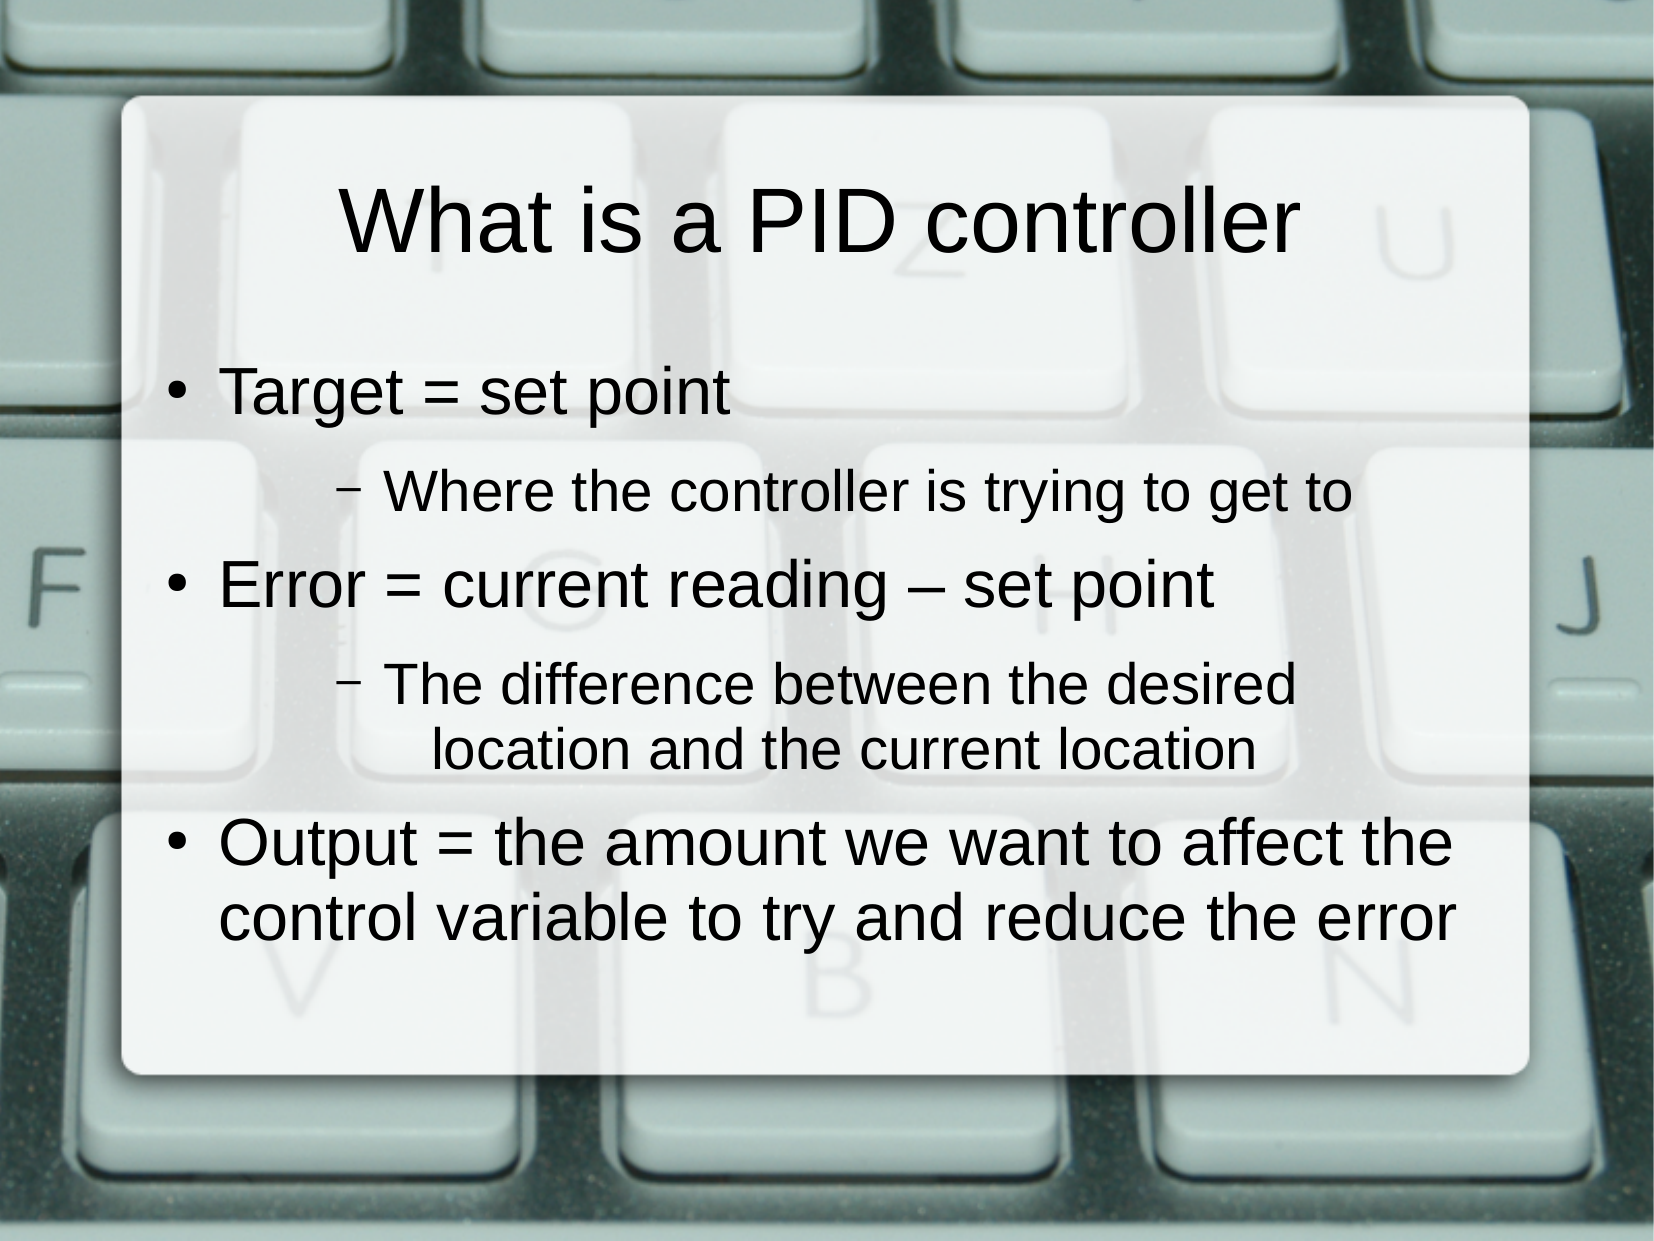

# What is a PID controller
Target = set point
Where the controller is trying to get to
Error = current reading – set point
The difference between the desired location and the current location
Output = the amount we want to affect the control variable to try and reduce the error